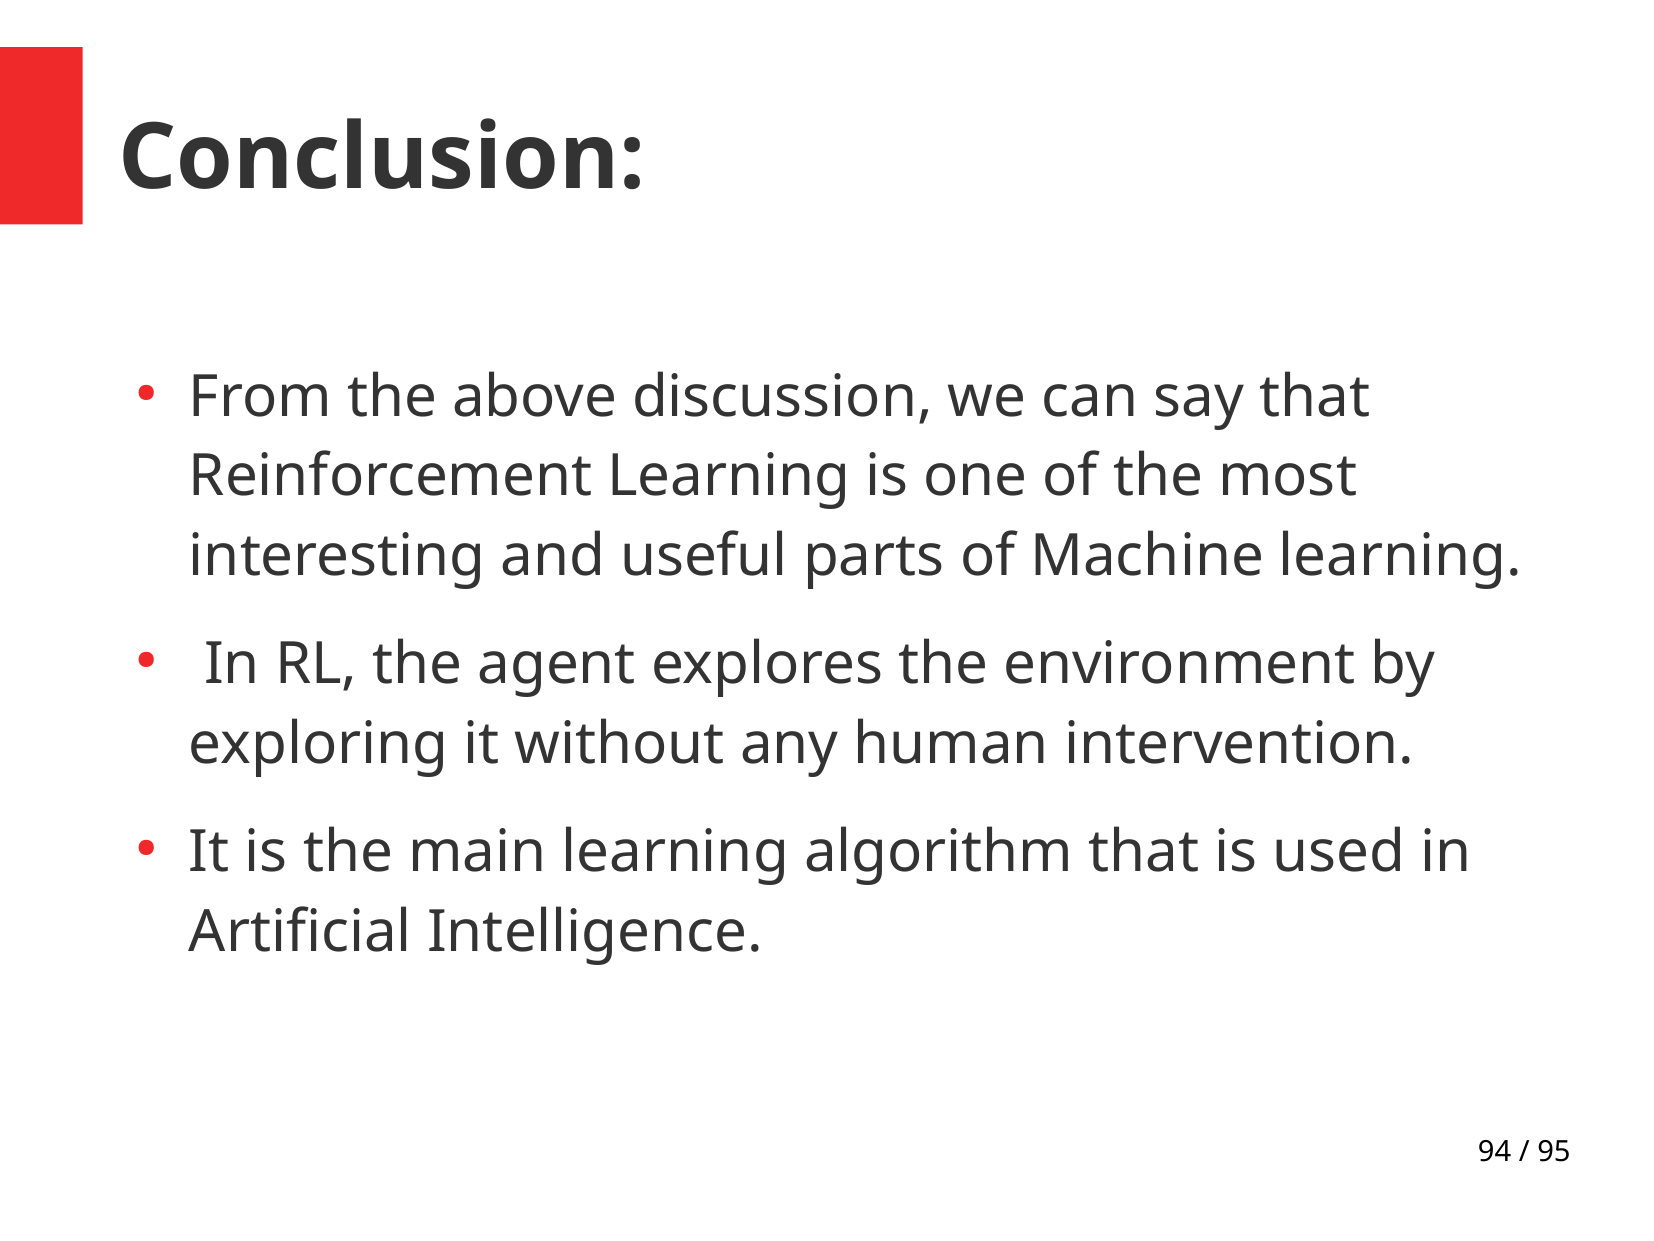

# Conclusion:
From the above discussion, we can say that Reinforcement Learning is one of the most interesting and useful parts of Machine learning.
 In RL, the agent explores the environment by exploring it without any human intervention.
It is the main learning algorithm that is used in Artificial Intelligence.
94